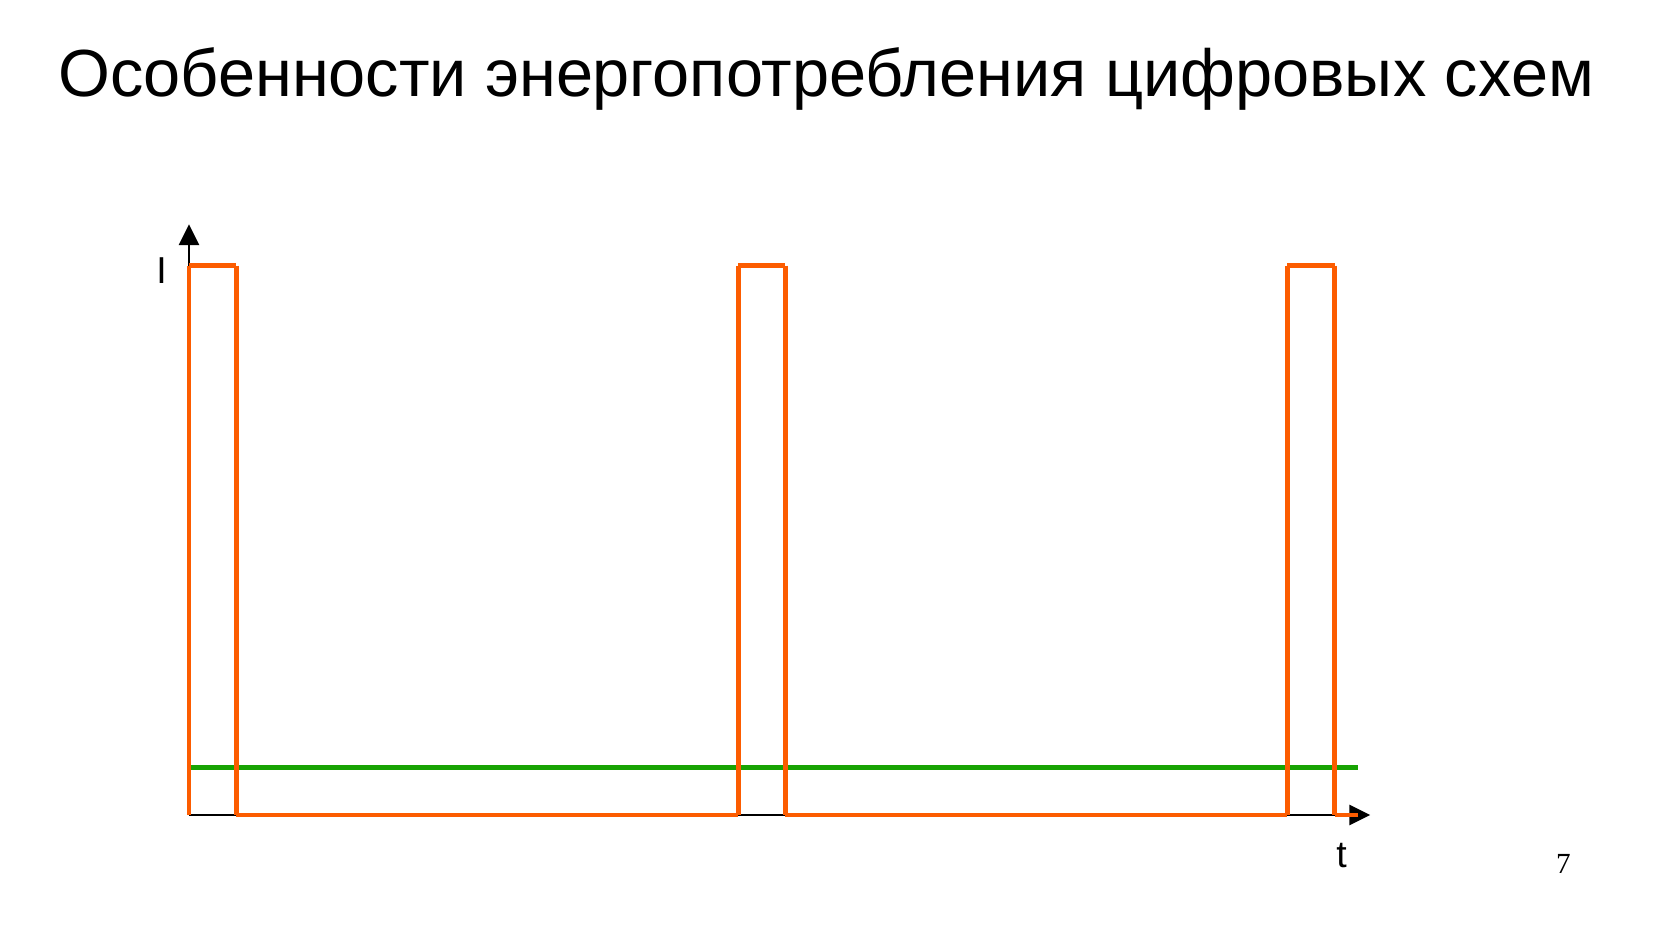

# Особенности энергопотребления цифровых схем
I
t
7